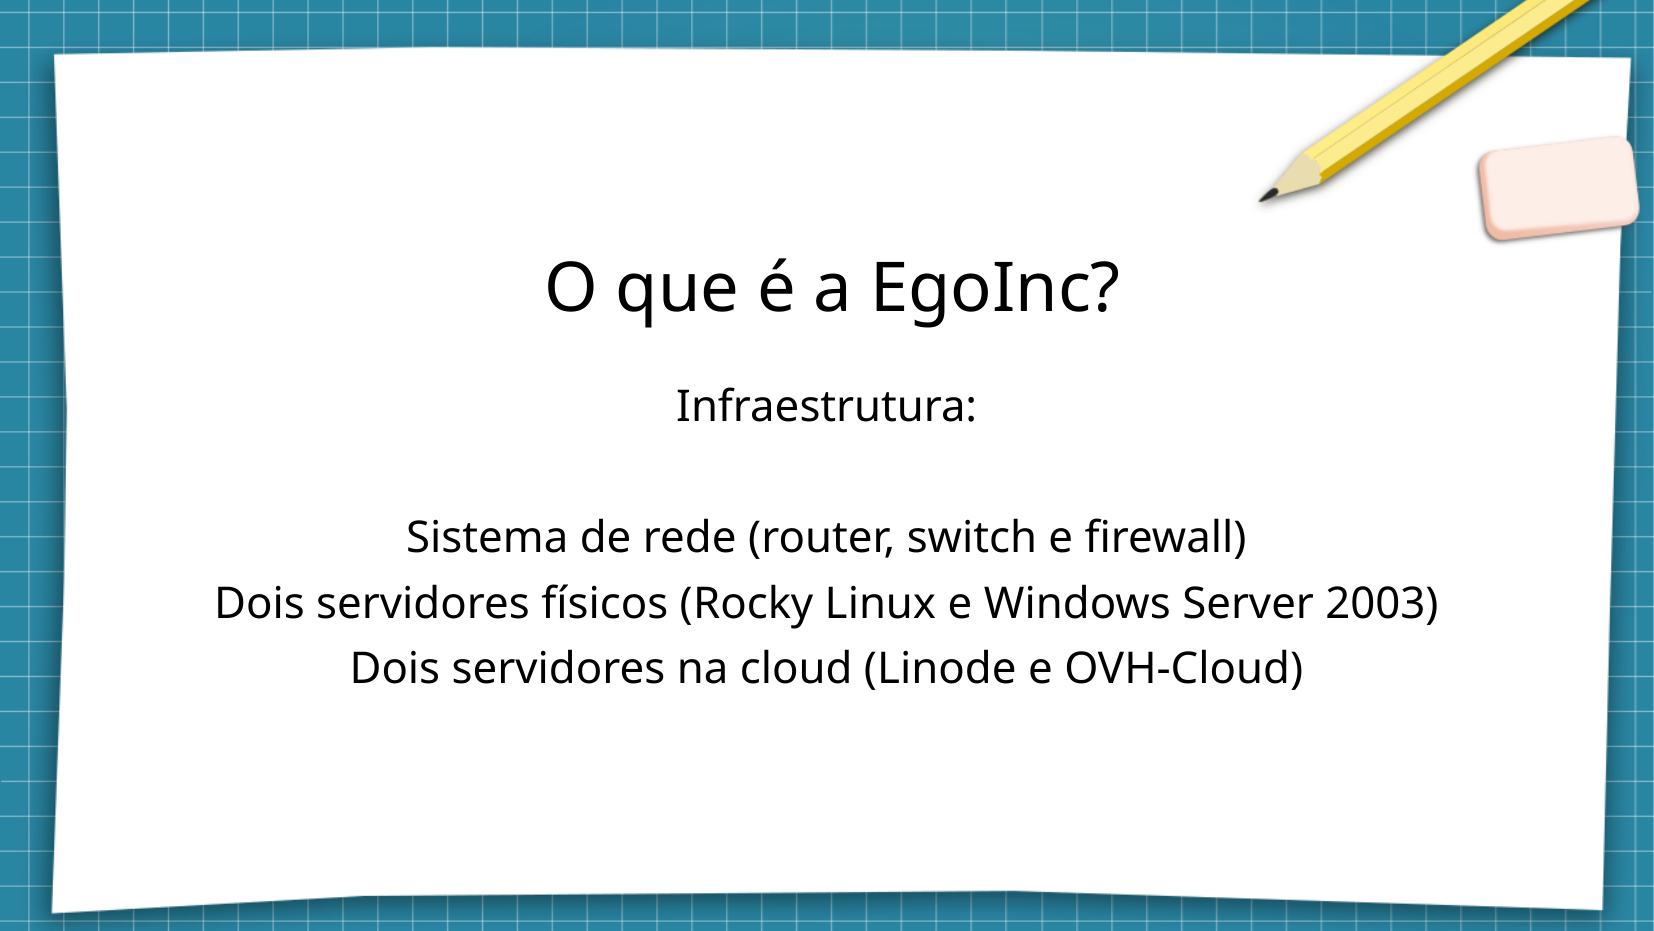

# O que é a EgoInc?
Infraestrutura:
Sistema de rede (router, switch e firewall)
Dois servidores físicos (Rocky Linux e Windows Server 2003)
Dois servidores na cloud (Linode e OVH-Cloud)